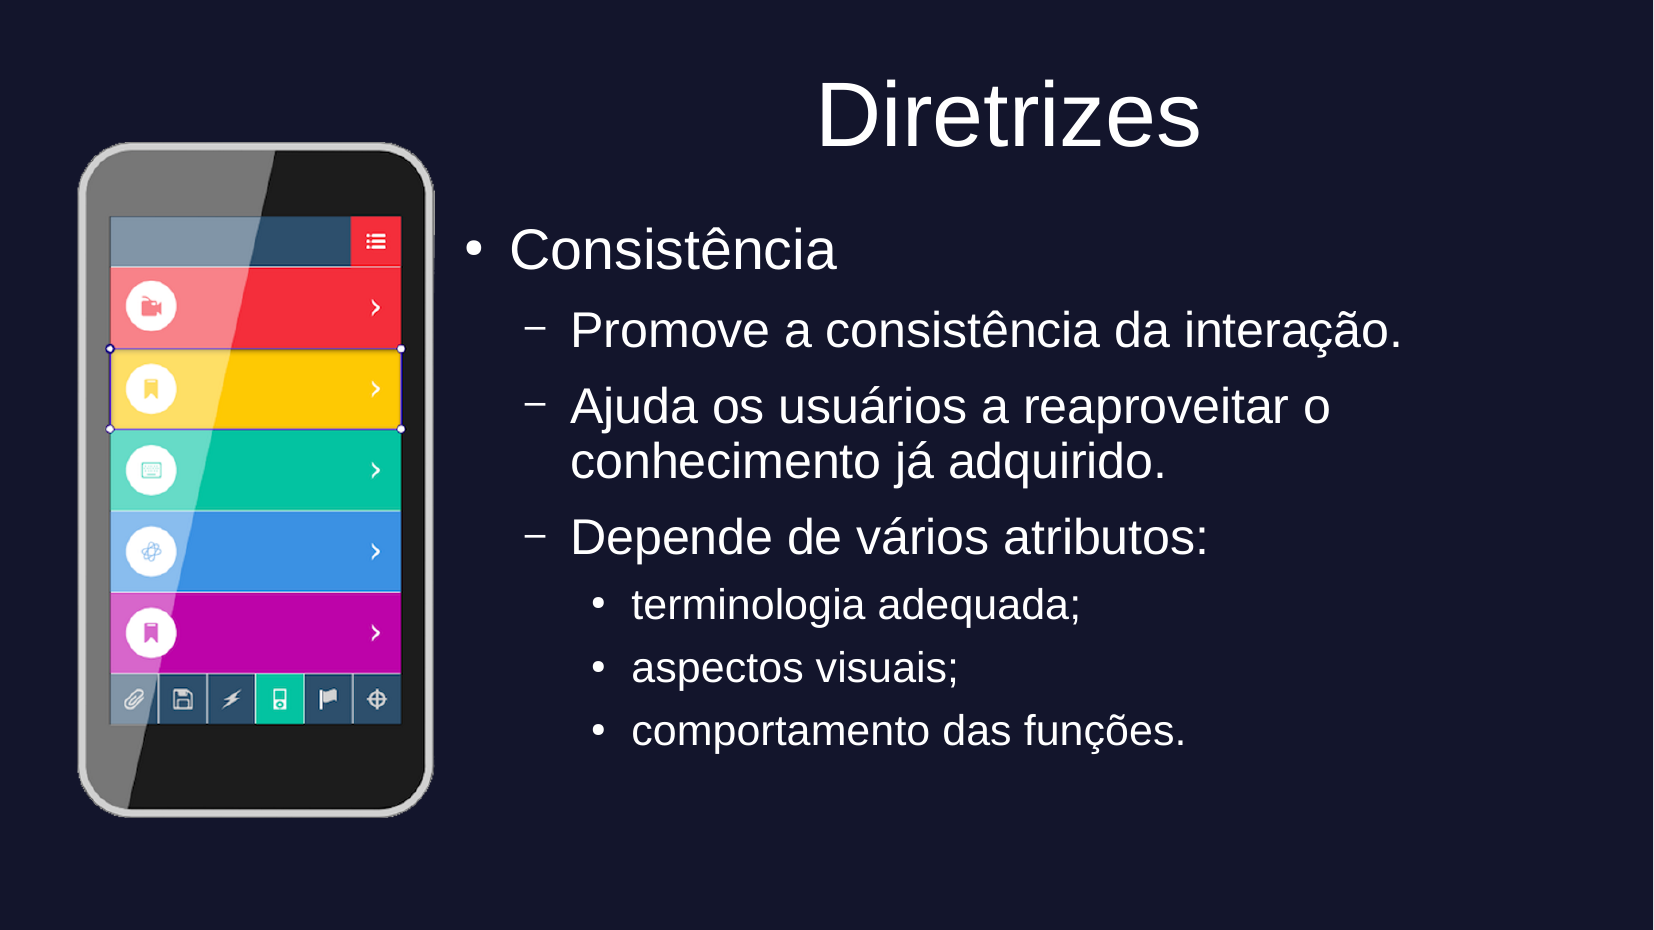

# Diretrizes
Consistência
Promove a consistência da interação.
Ajuda os usuários a reaproveitar o conhecimento já adquirido.
Depende de vários atributos:
terminologia adequada;
aspectos visuais;
comportamento das funções.